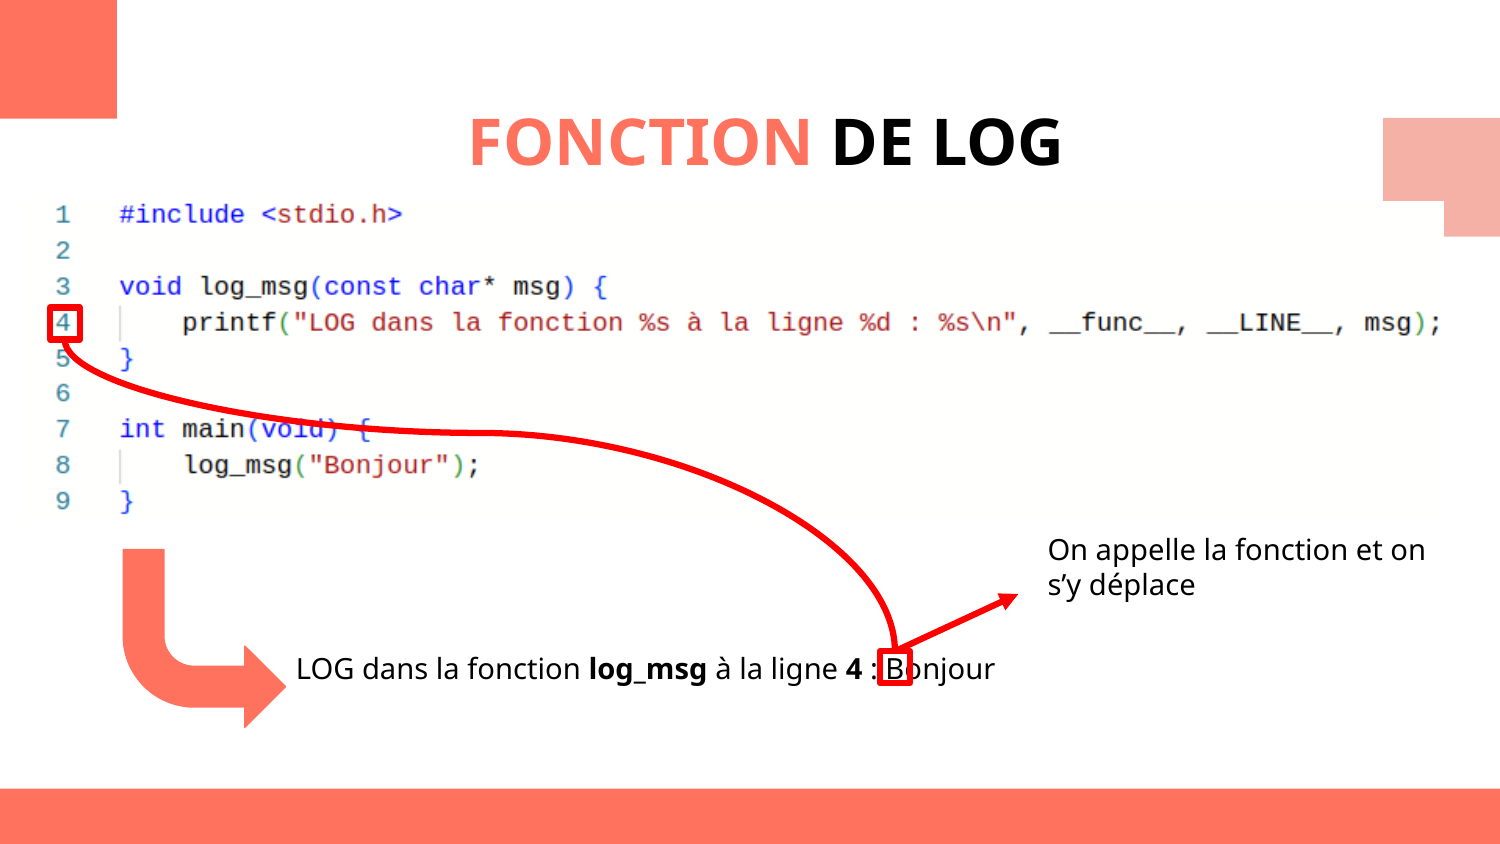

# FONCTION DE LOG
On appelle la fonction et on s’y déplace
LOG dans la fonction log_msg à la ligne 4 : Bonjour